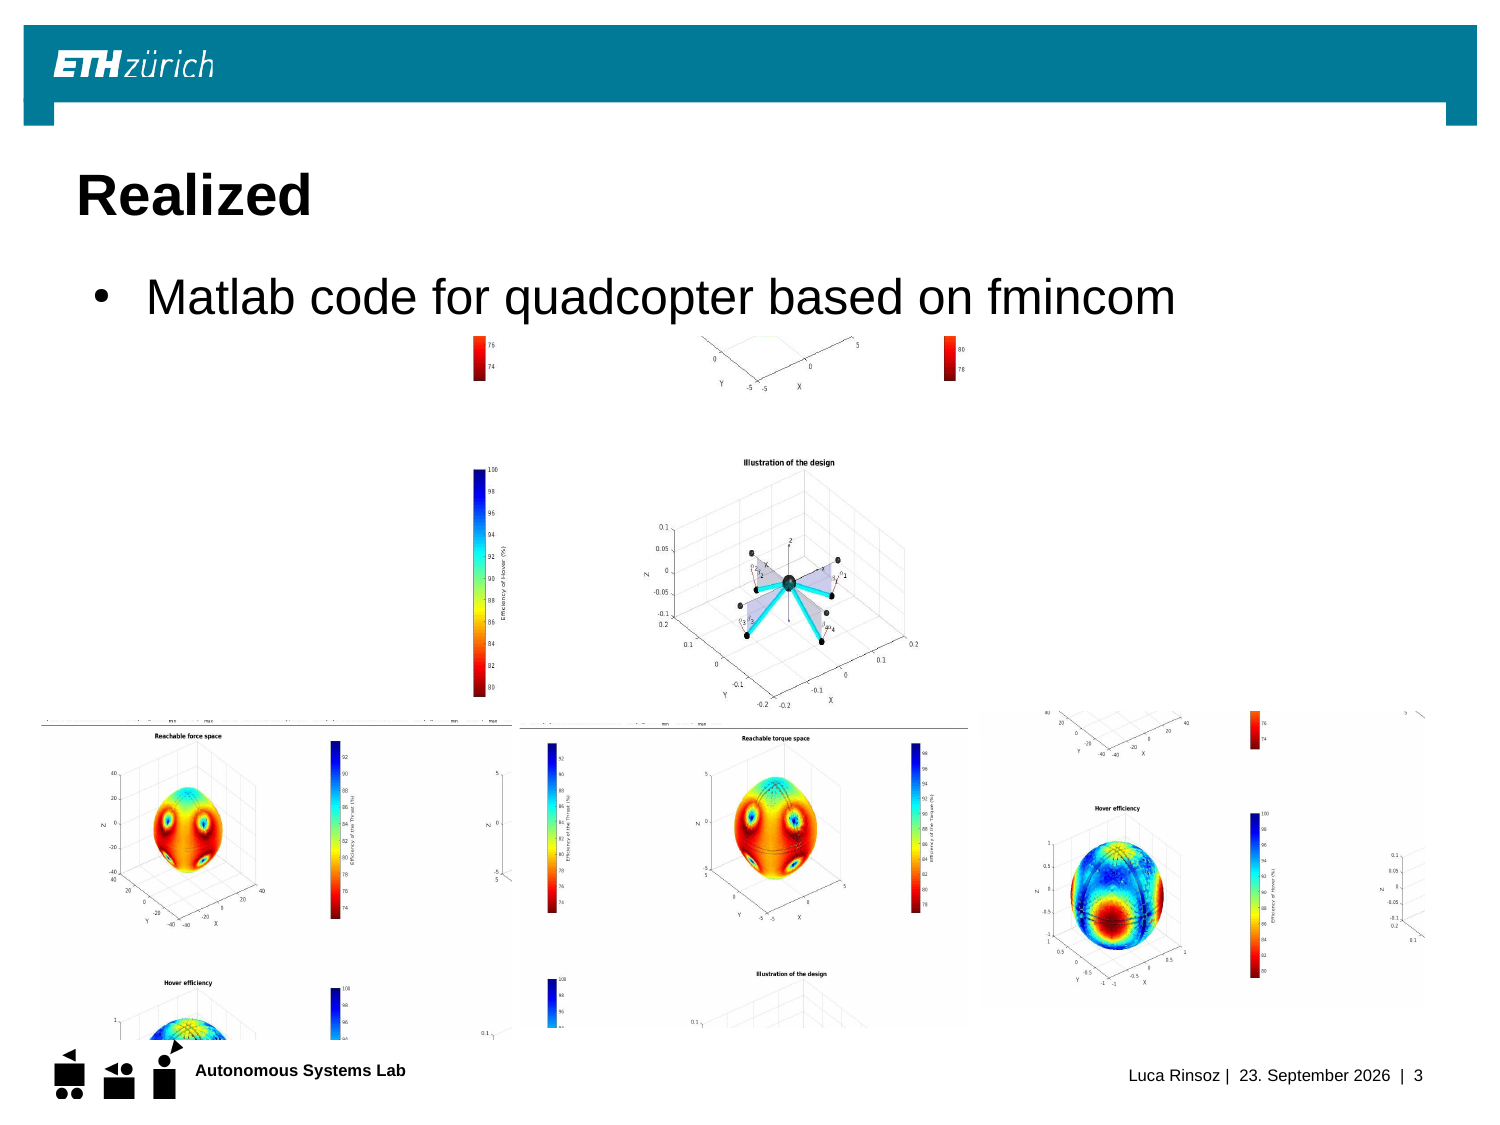

# Realized
Matlab code for quadcopter based on fmincom
((Name))
3